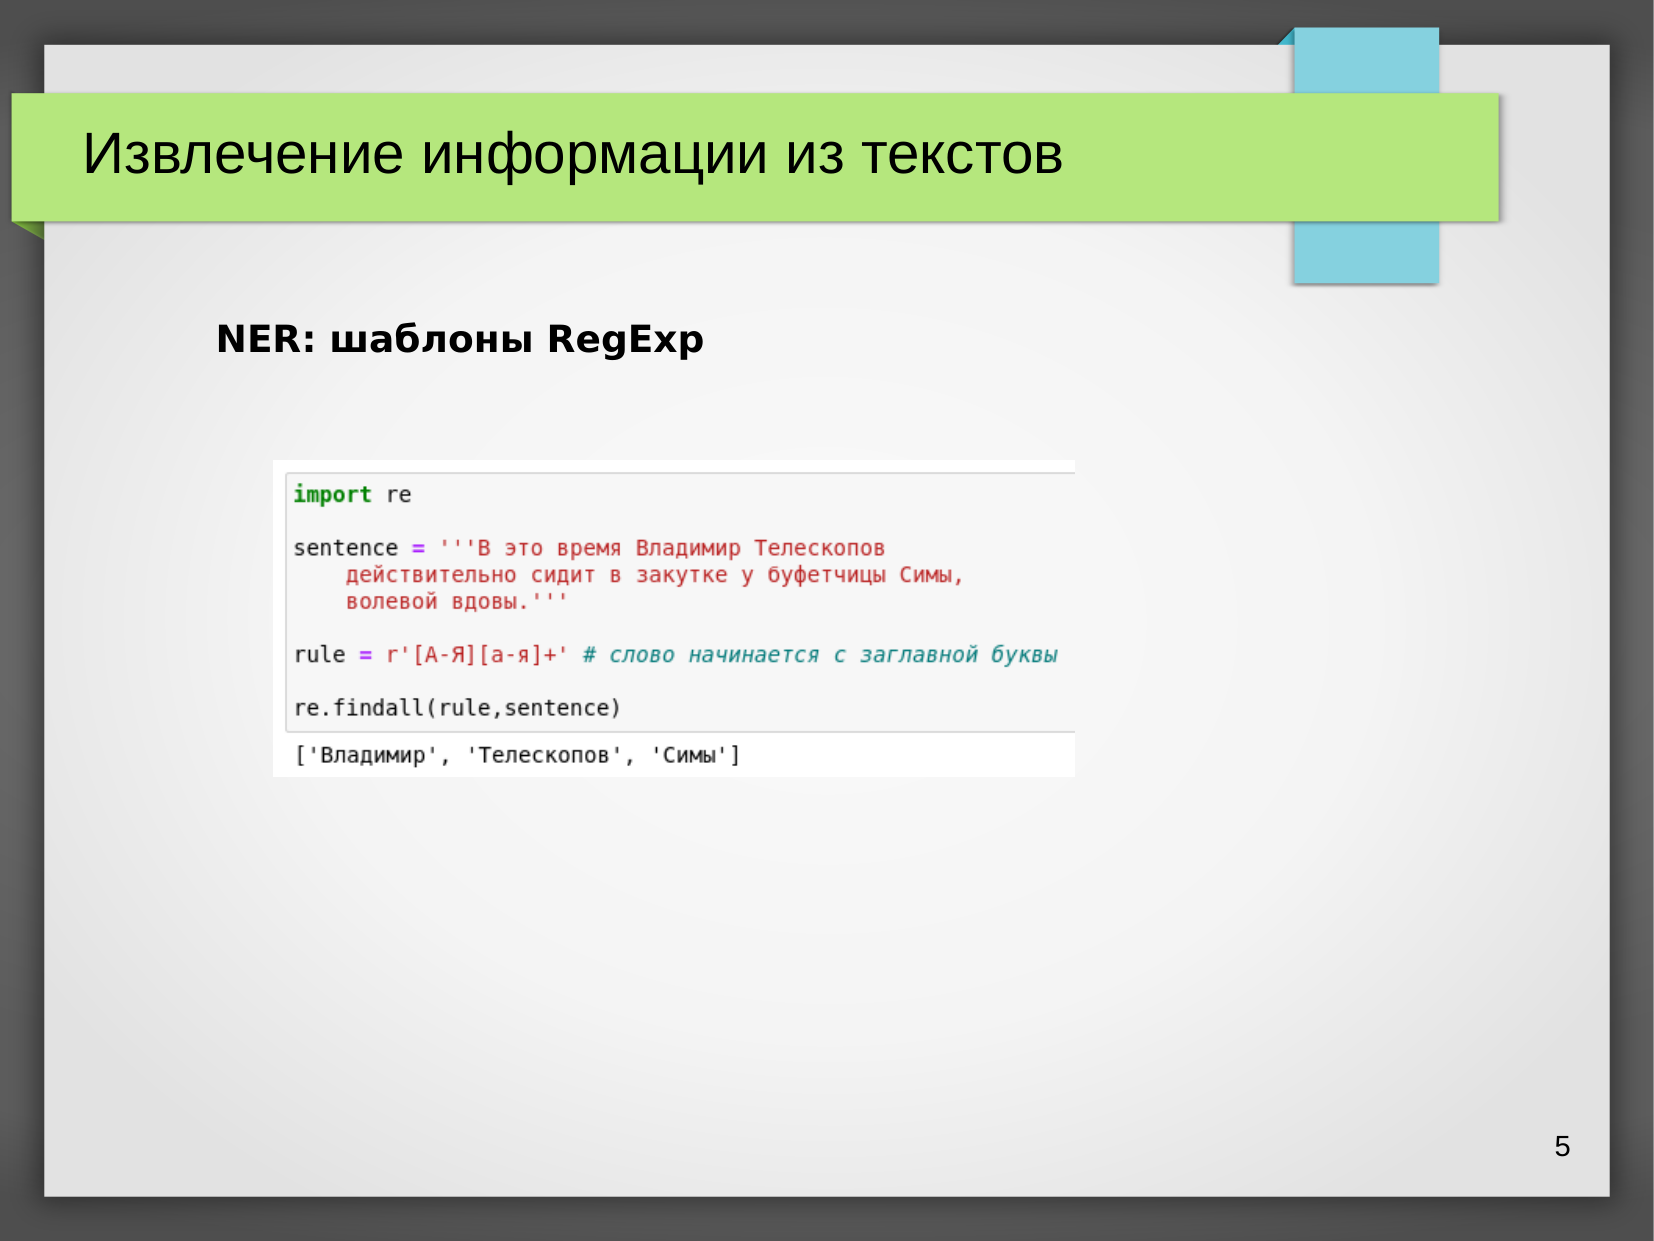

# Извлечение информации из текстов
NER: шаблоны RegExp
5